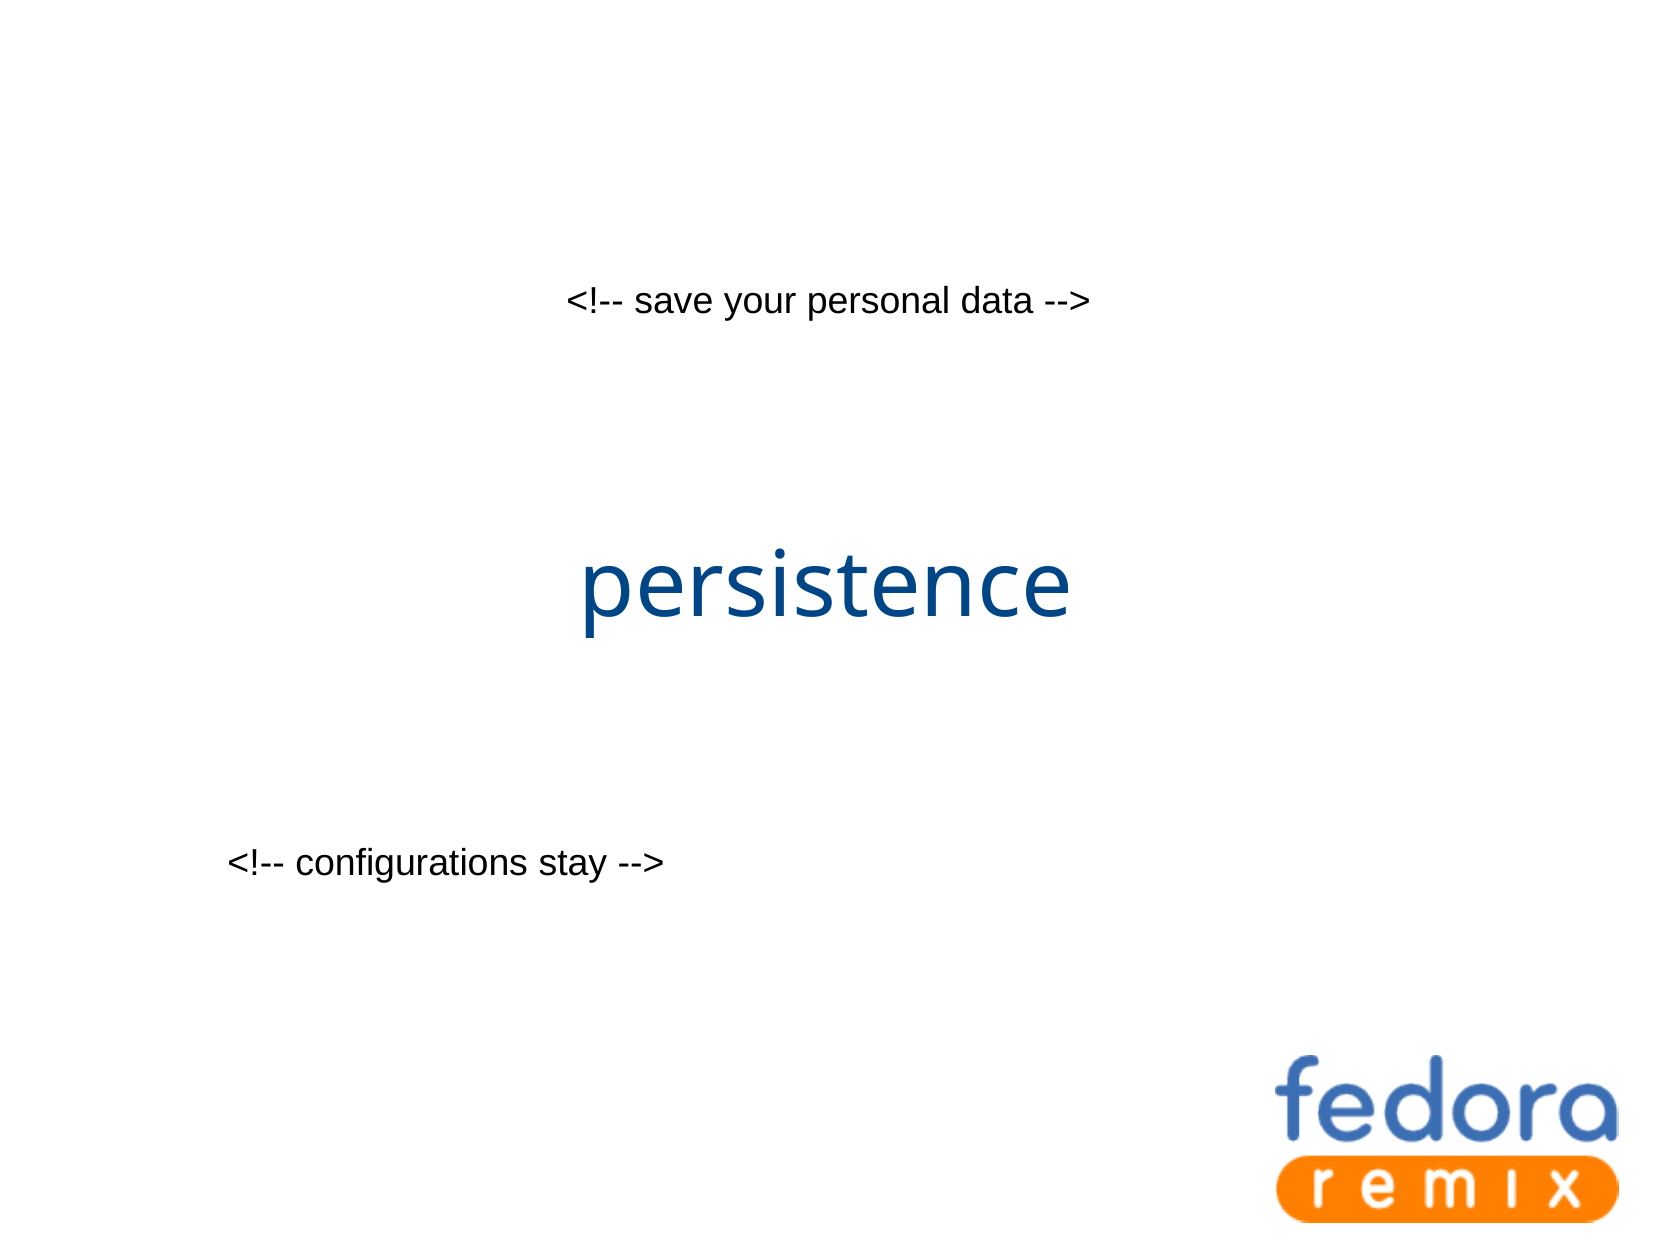

<!-- save your personal data -->
# persistence
<!-- configurations stay -->